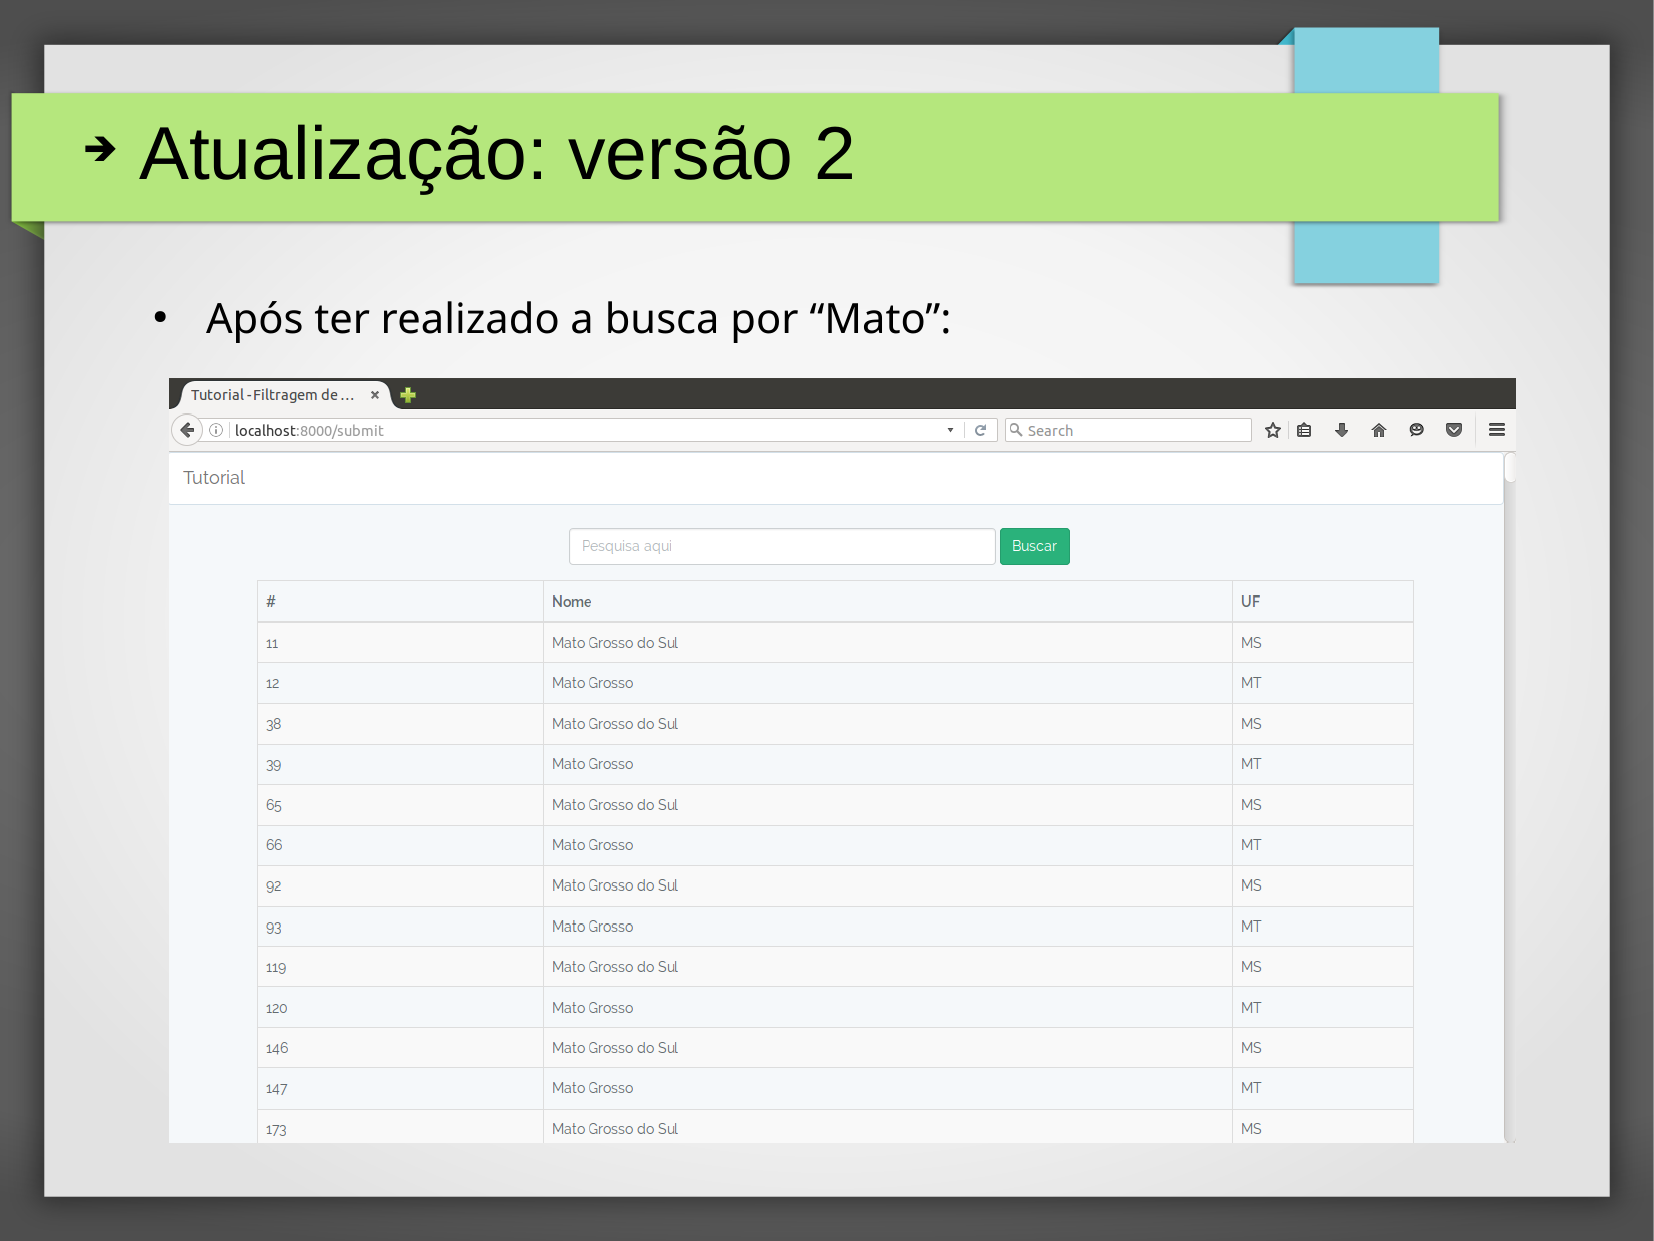

# Atualização: versão 2
Após ter realizado a busca por “Mato”: